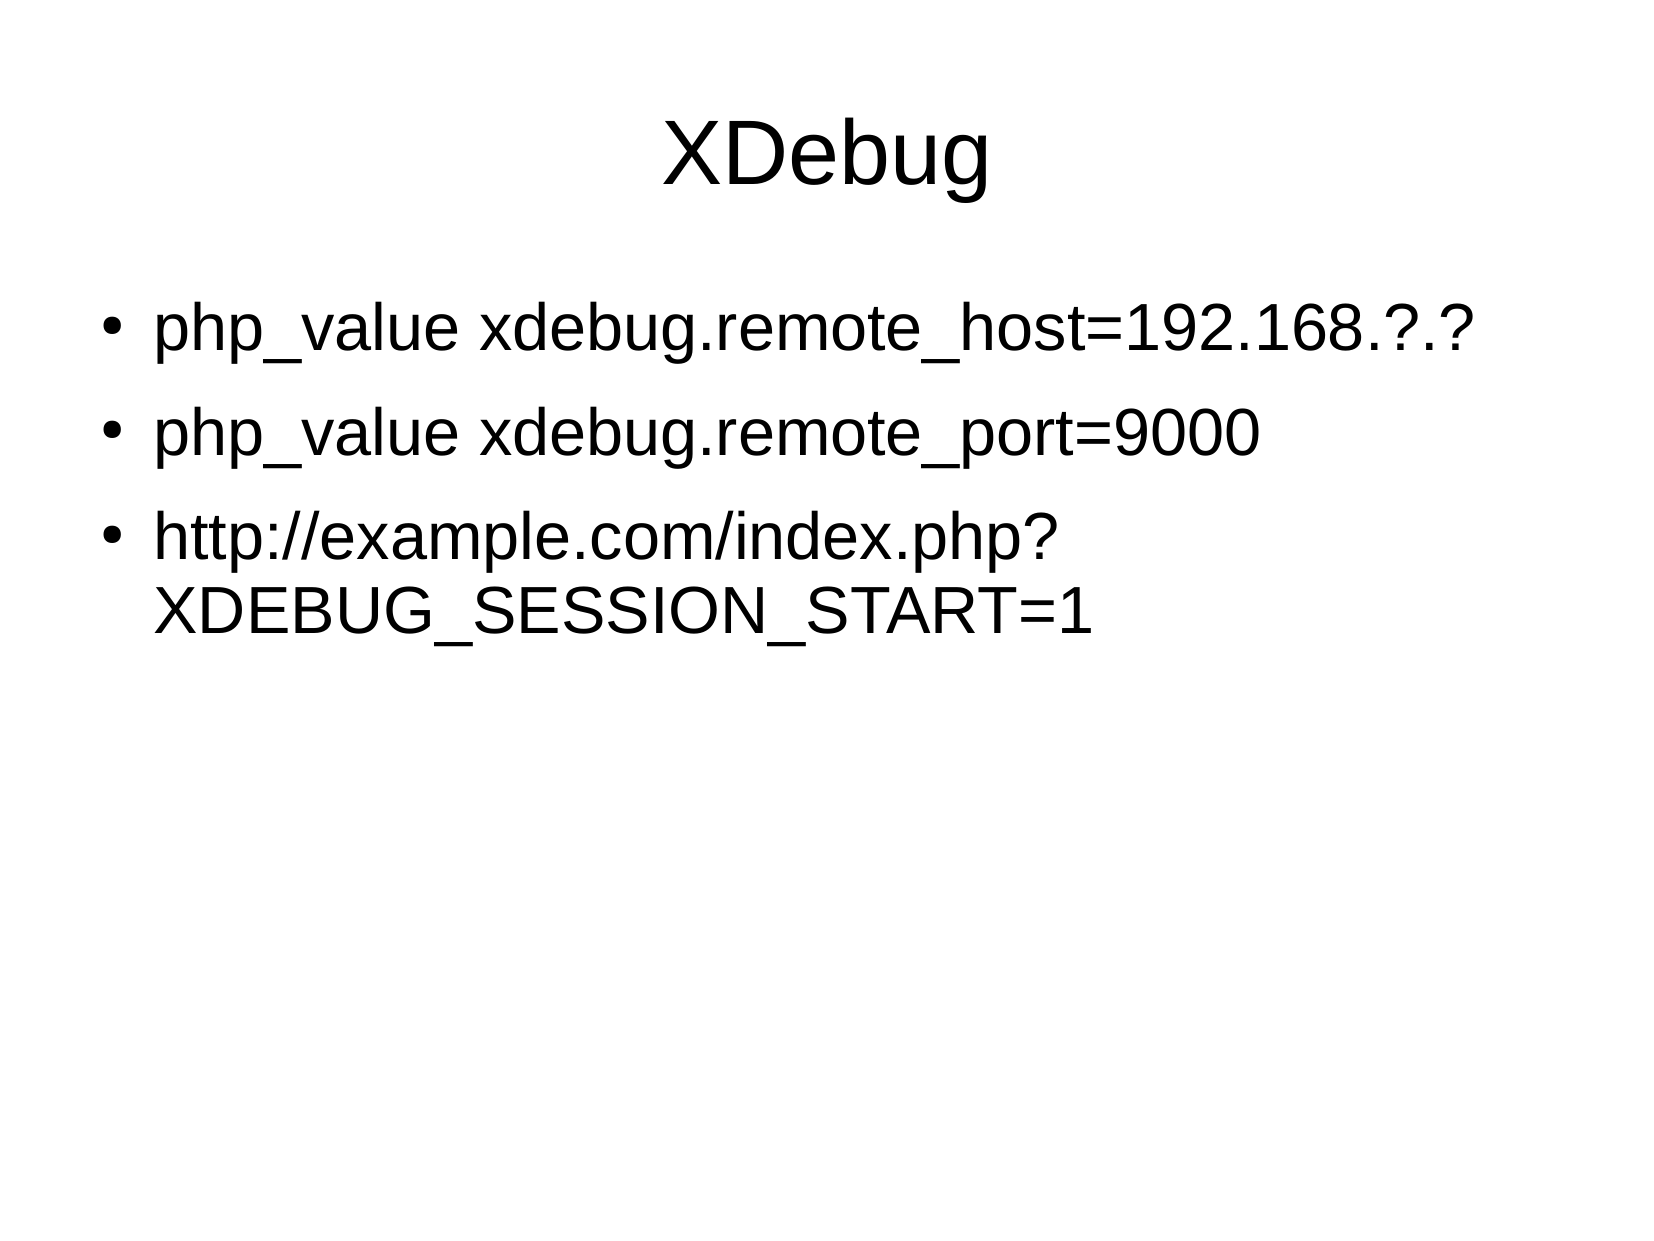

# XDebug
php_value xdebug.remote_host=192.168.?.?
php_value xdebug.remote_port=9000
http://example.com/index.php?XDEBUG_SESSION_START=1